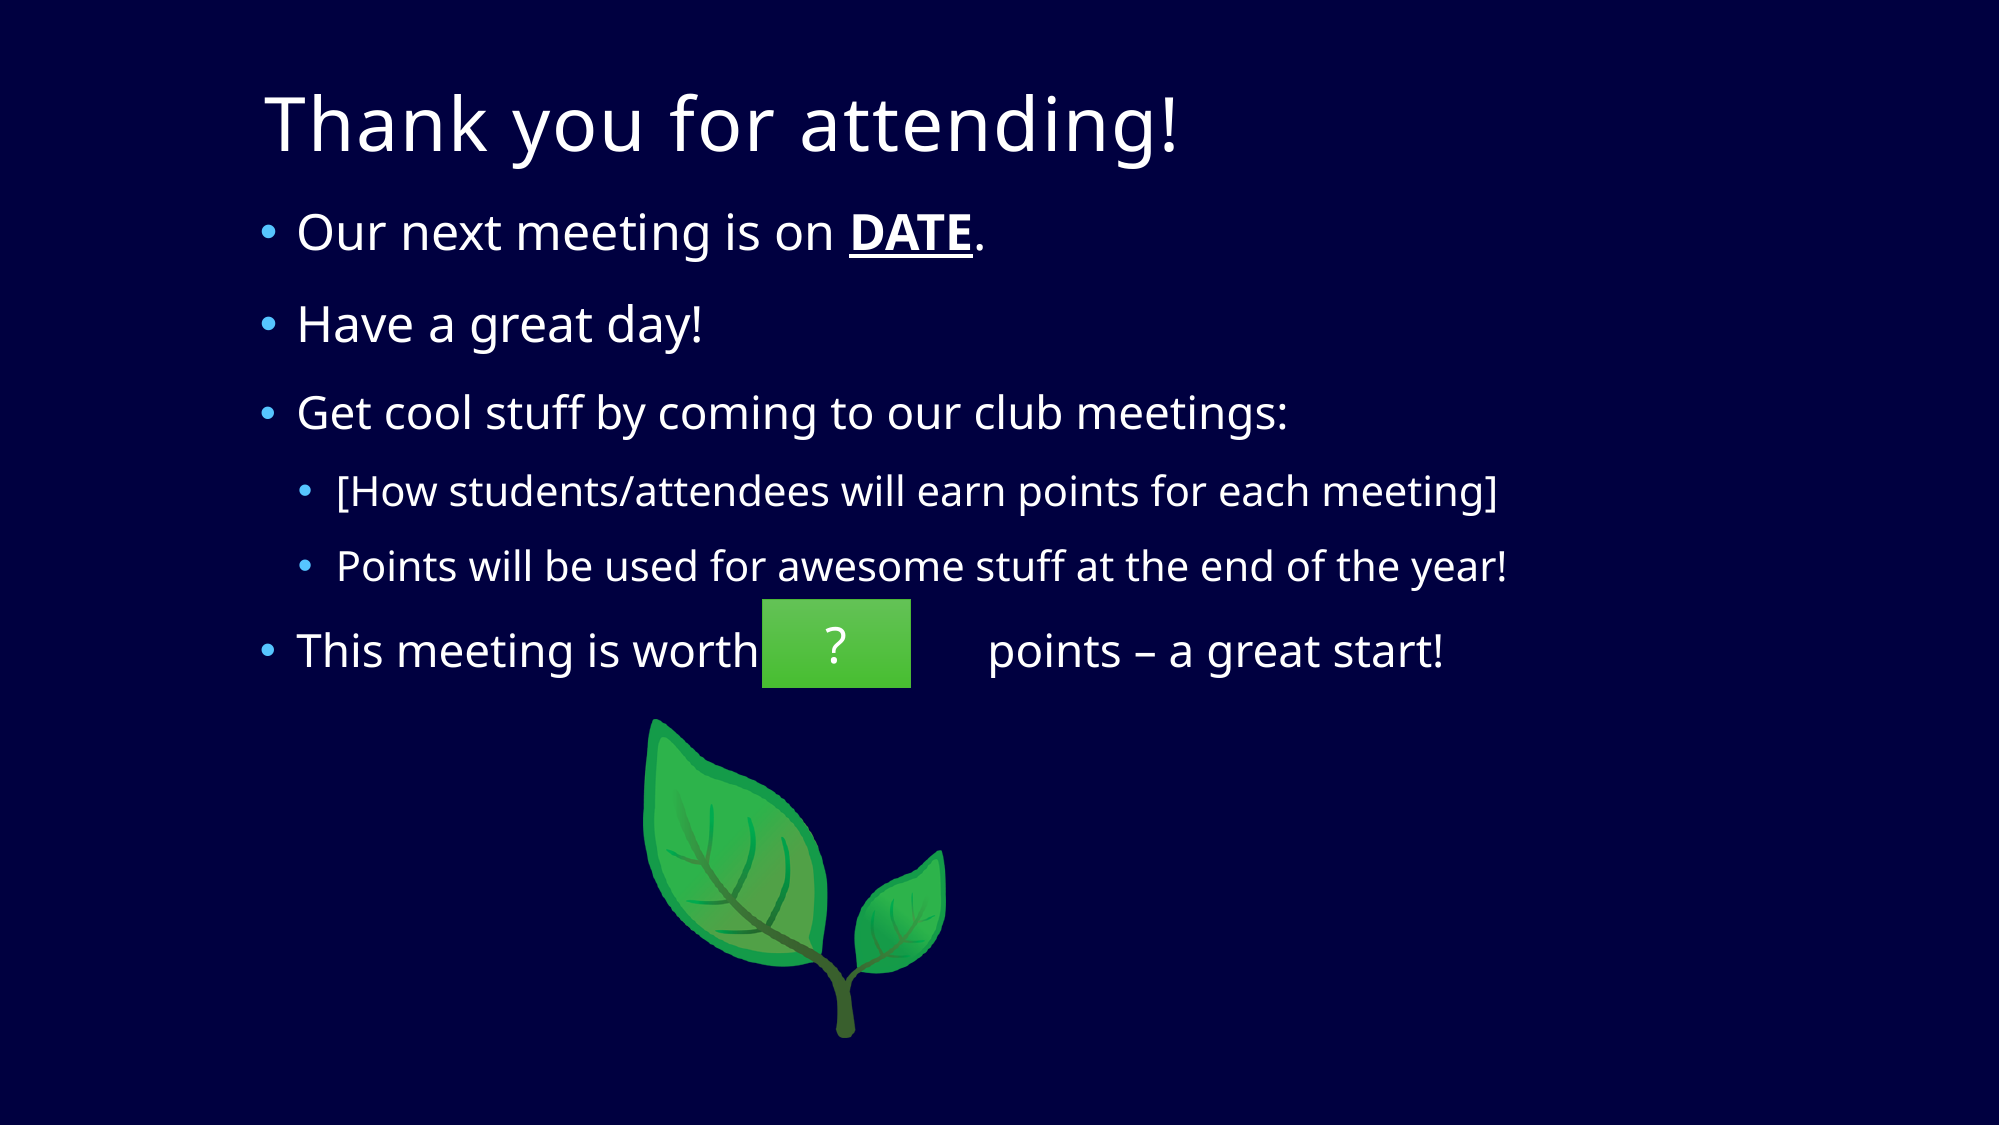

# Thank you for attending!
Our next meeting is on DATE.
Have a great day!
Get cool stuff by coming to our club meetings:
[How students/attendees will earn points for each meeting]
Points will be used for awesome stuff at the end of the year!
This meeting is worth points – a great start!
?